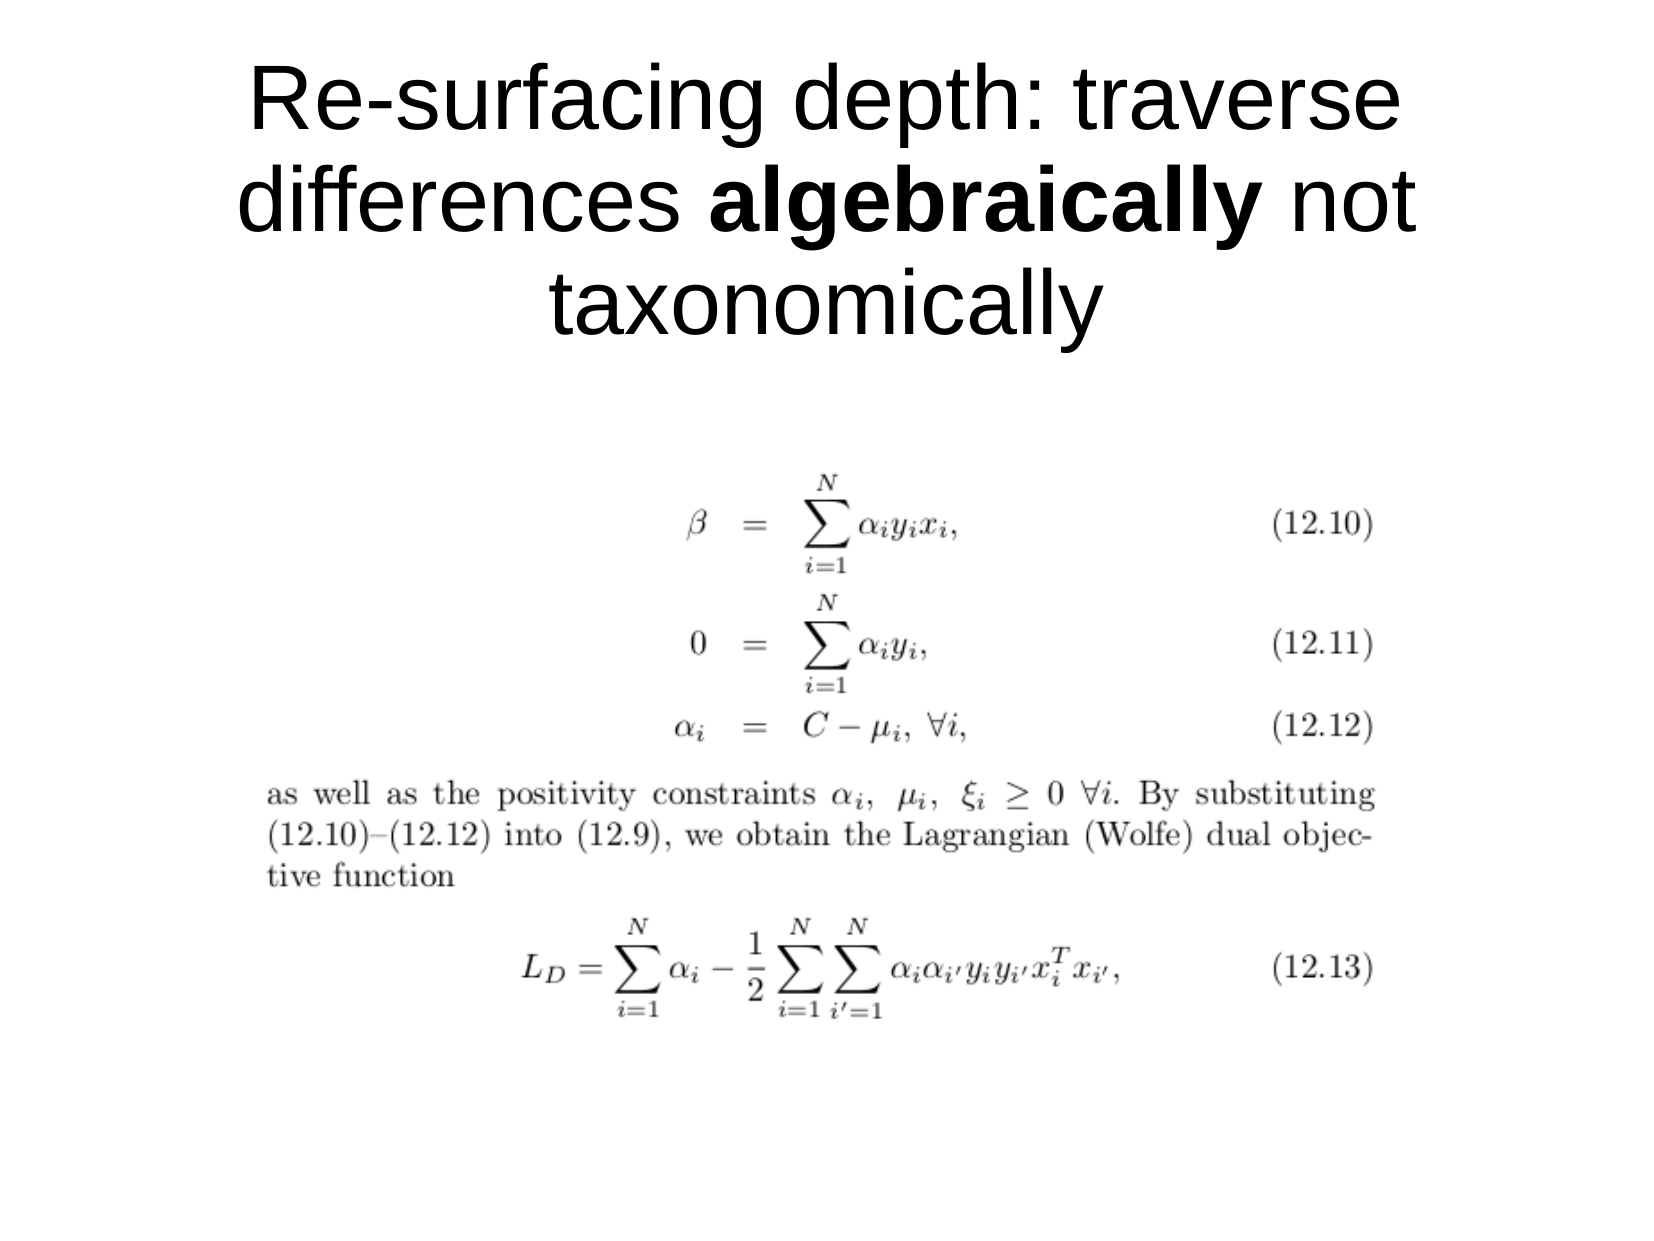

# Re-surfacing depth: traverse differences algebraically not taxonomically